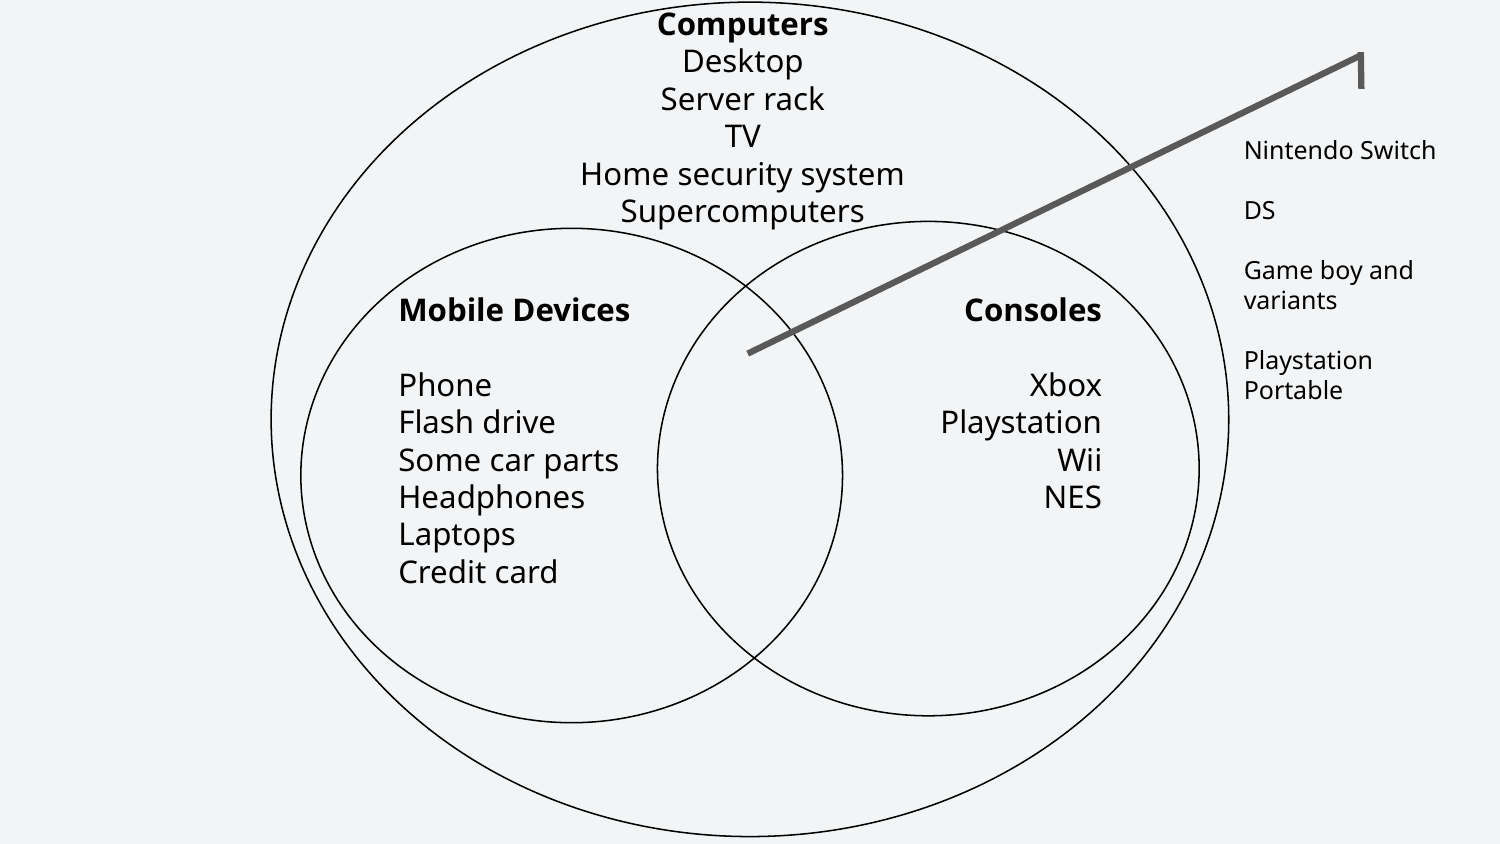

Computers
Desktop
Server rack
TV
Home security system
Supercomputers
Nintendo Switch
DS
Game boy and variants
Playstation Portable
Consoles
Xbox
Playstation
Wii
NES
Mobile Devices
Phone
Flash drive
Some car parts
Headphones
Laptops
Credit card